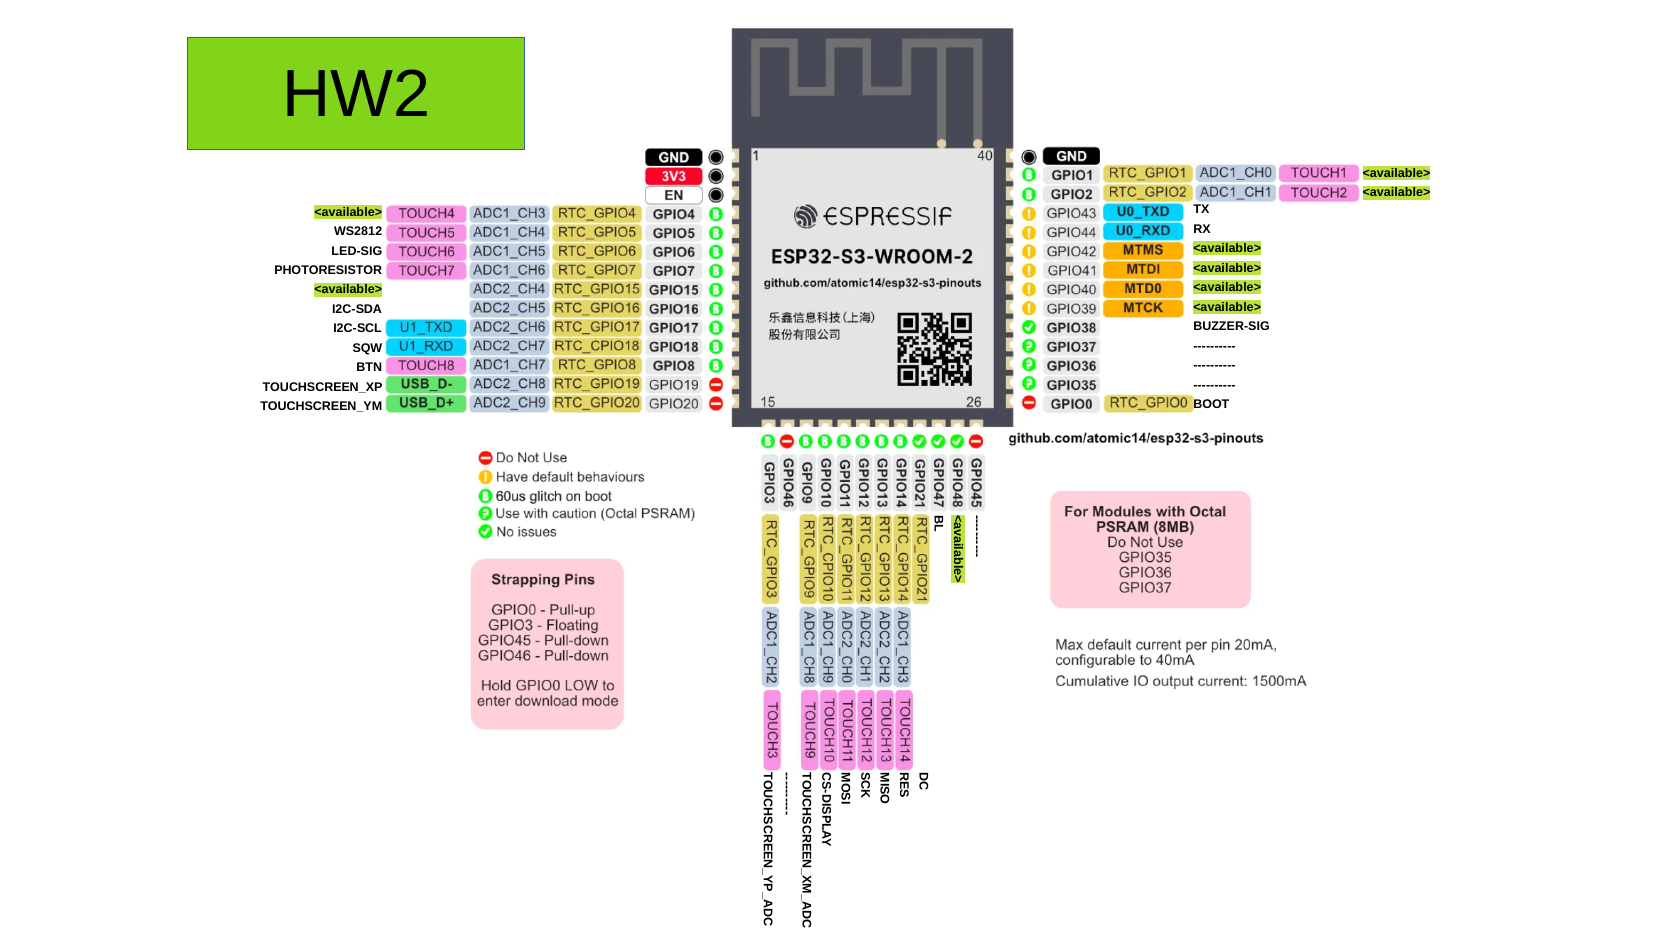

HW2
<available>
<available>
TX
RX
<available>
<available>
<available>
<available>
BUZZER-SIG
----------
----------
----------
BOOT
<available>
WS2812
LED-SIG
PHOTORESISTOR
<available>
I2C-SDA
I2C-SCL
SQW
BTN
TOUCHSCREEN_XP
TOUCHSCREEN_YM
----------
<available>
BL
DC
RES
MISO
SCK
MOSI
CS-DISPLAY
TOUCHSCREEN_XM_ADC
----------
TOUCHSCREEN_YP_ADC